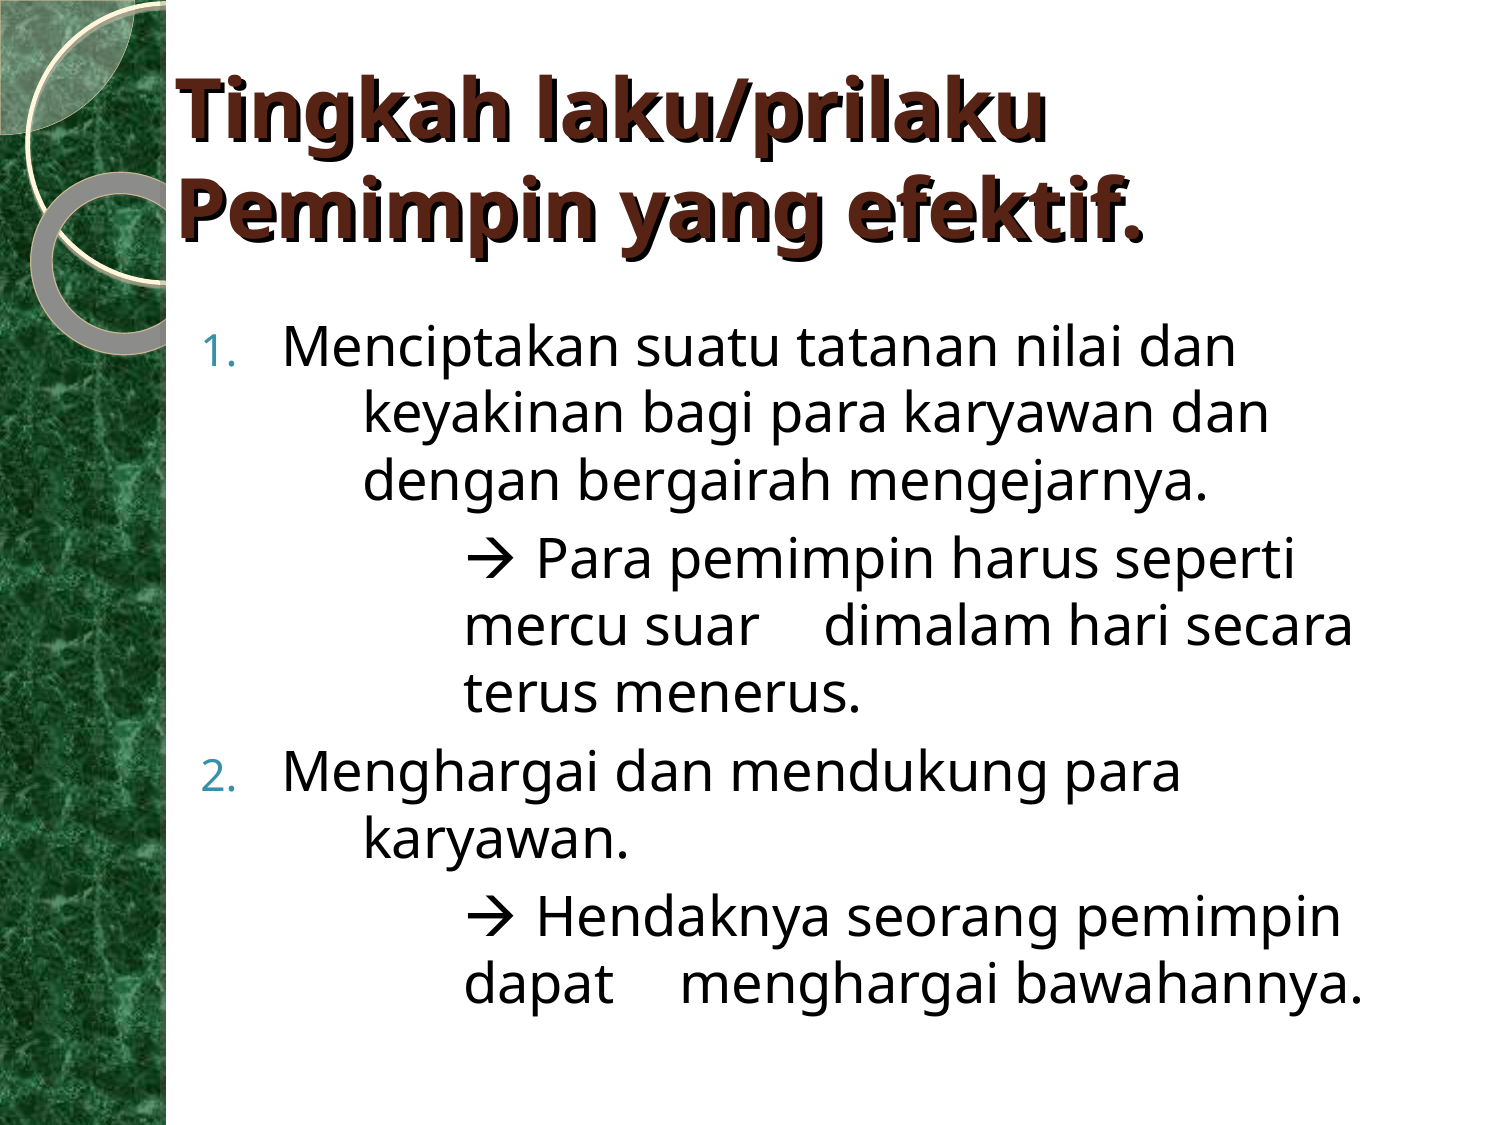

# Tingkah laku/prilaku Pemimpin yang efektif.
Menciptakan suatu tatanan nilai dan keyakinan bagi para karyawan dan dengan bergairah mengejarnya.
	 	Para pemimpin harus seperti mercu suar 	dimalam hari secara terus menerus.
Menghargai dan mendukung para karyawan.
		Hendaknya seorang pemimpin dapat 	menghargai bawahannya.